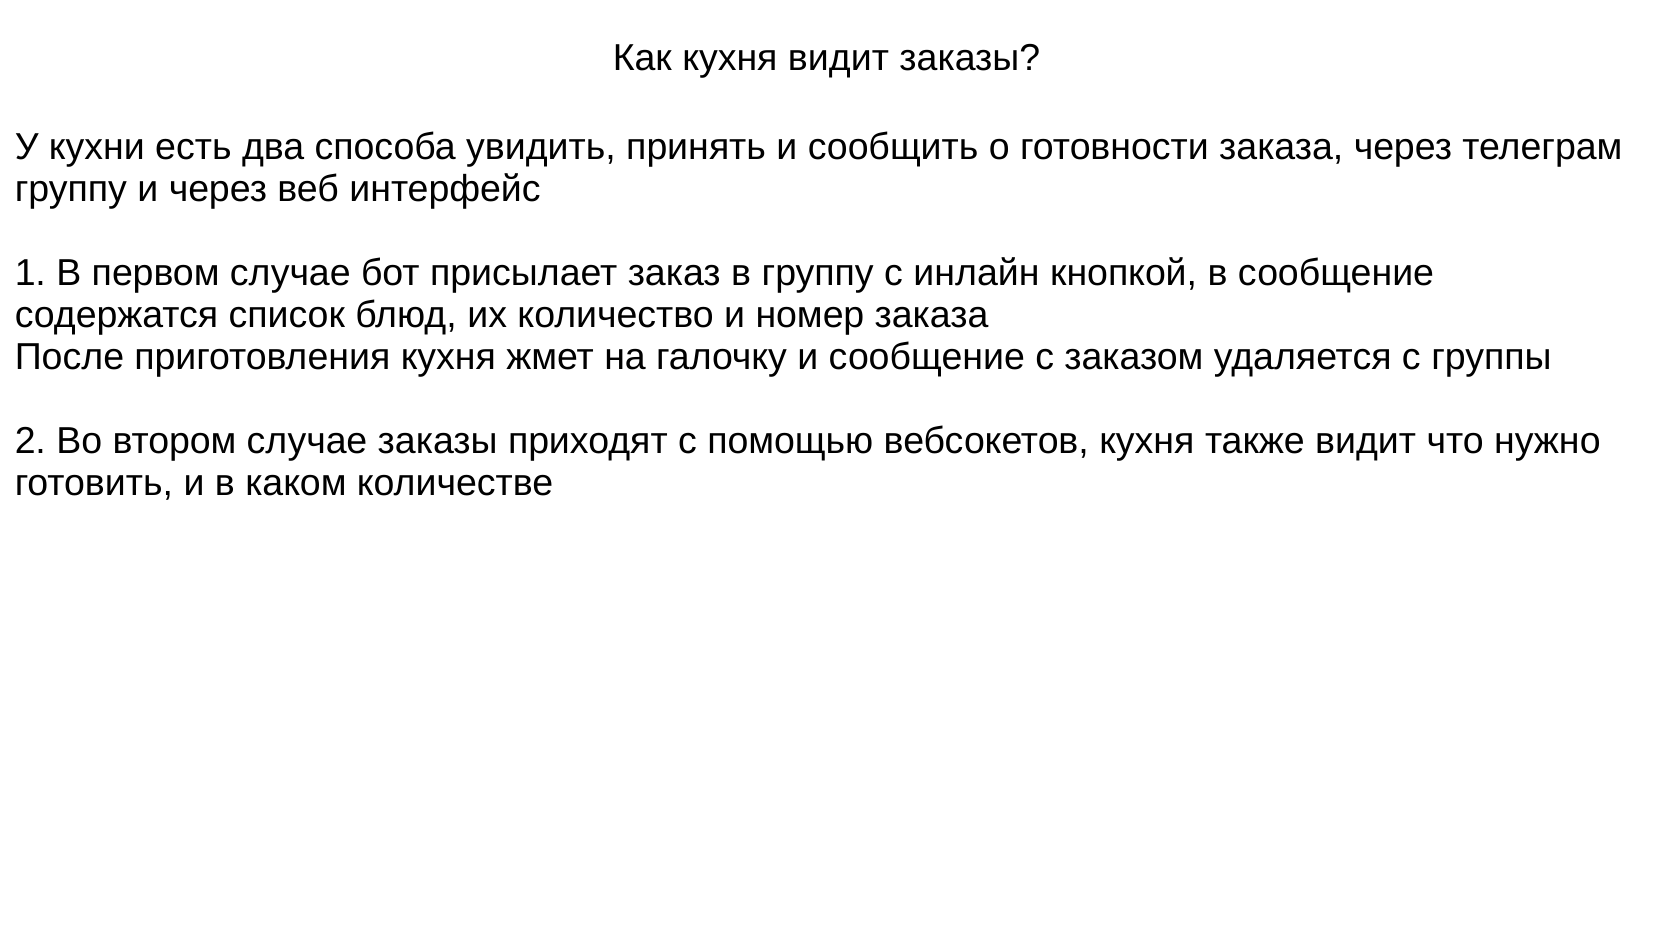

Как кухня видит заказы?
У кухни есть два способа увидить, принять и сообщить о готовности заказа, через телеграм группу и через веб интерфейс
1. В первом случае бот присылает заказ в группу с инлайн кнопкой, в сообщение содержатся список блюд, их количество и номер заказа
После приготовления кухня жмет на галочку и сообщение с заказом удаляется с группы
2. Во втором случае заказы приходят с помощью вебсокетов, кухня также видит что нужно готовить, и в каком количестве